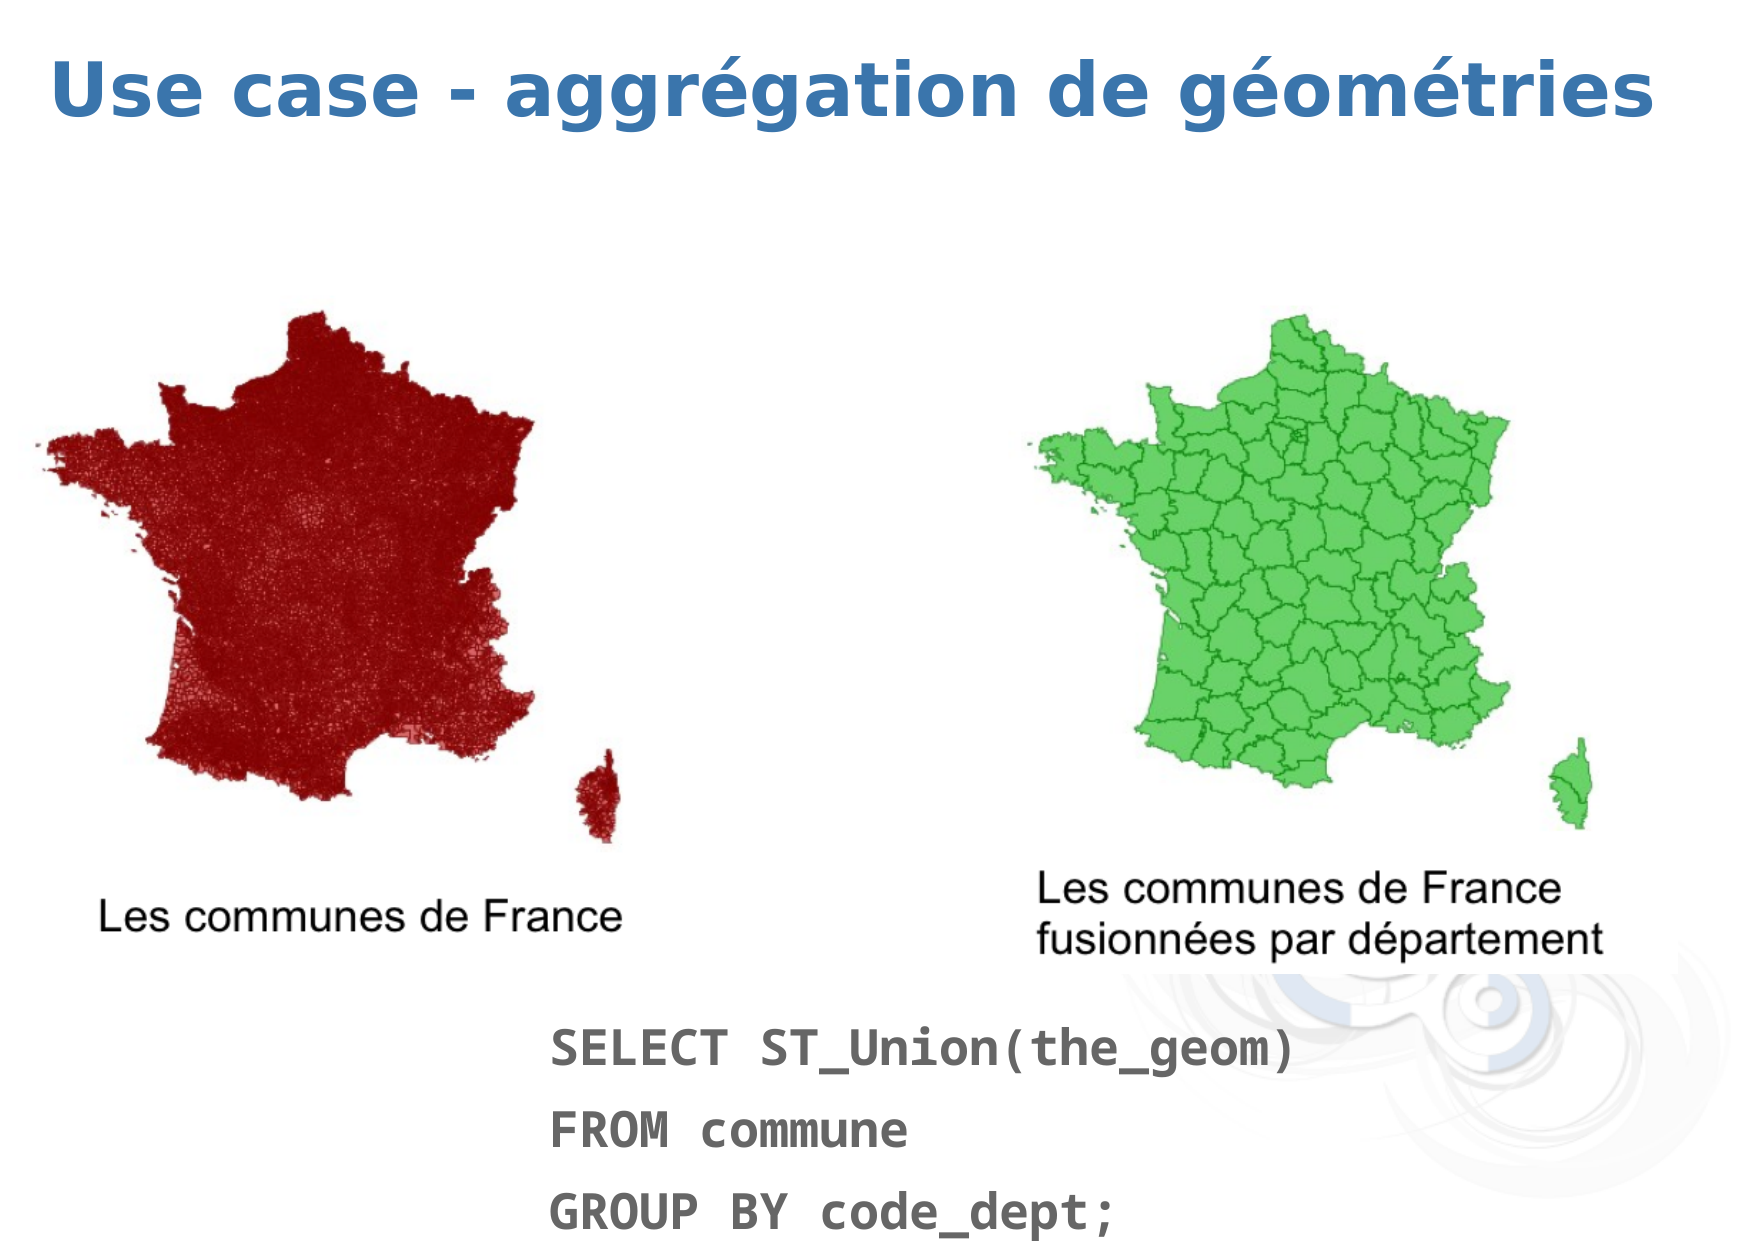

# Use case - aggrégation de géométries
SELECT ST_Union(the_geom)
FROM commune
GROUP BY code_dept;